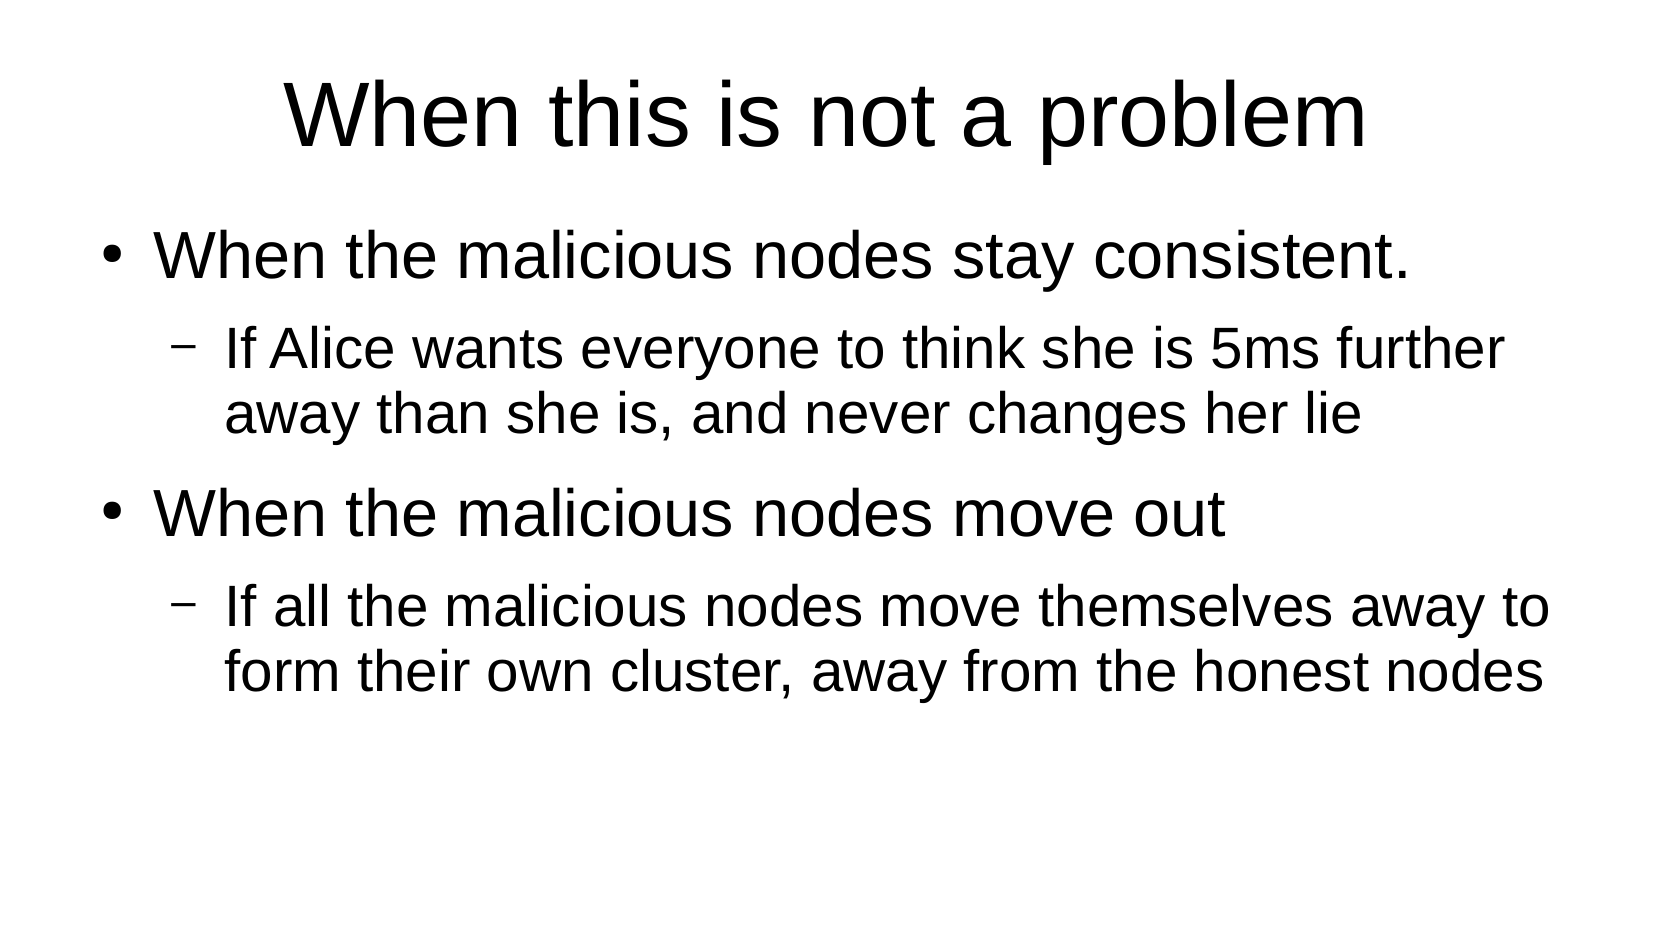

# When this is not a problem
When the malicious nodes stay consistent.
If Alice wants everyone to think she is 5ms further away than she is, and never changes her lie
When the malicious nodes move out
If all the malicious nodes move themselves away to form their own cluster, away from the honest nodes